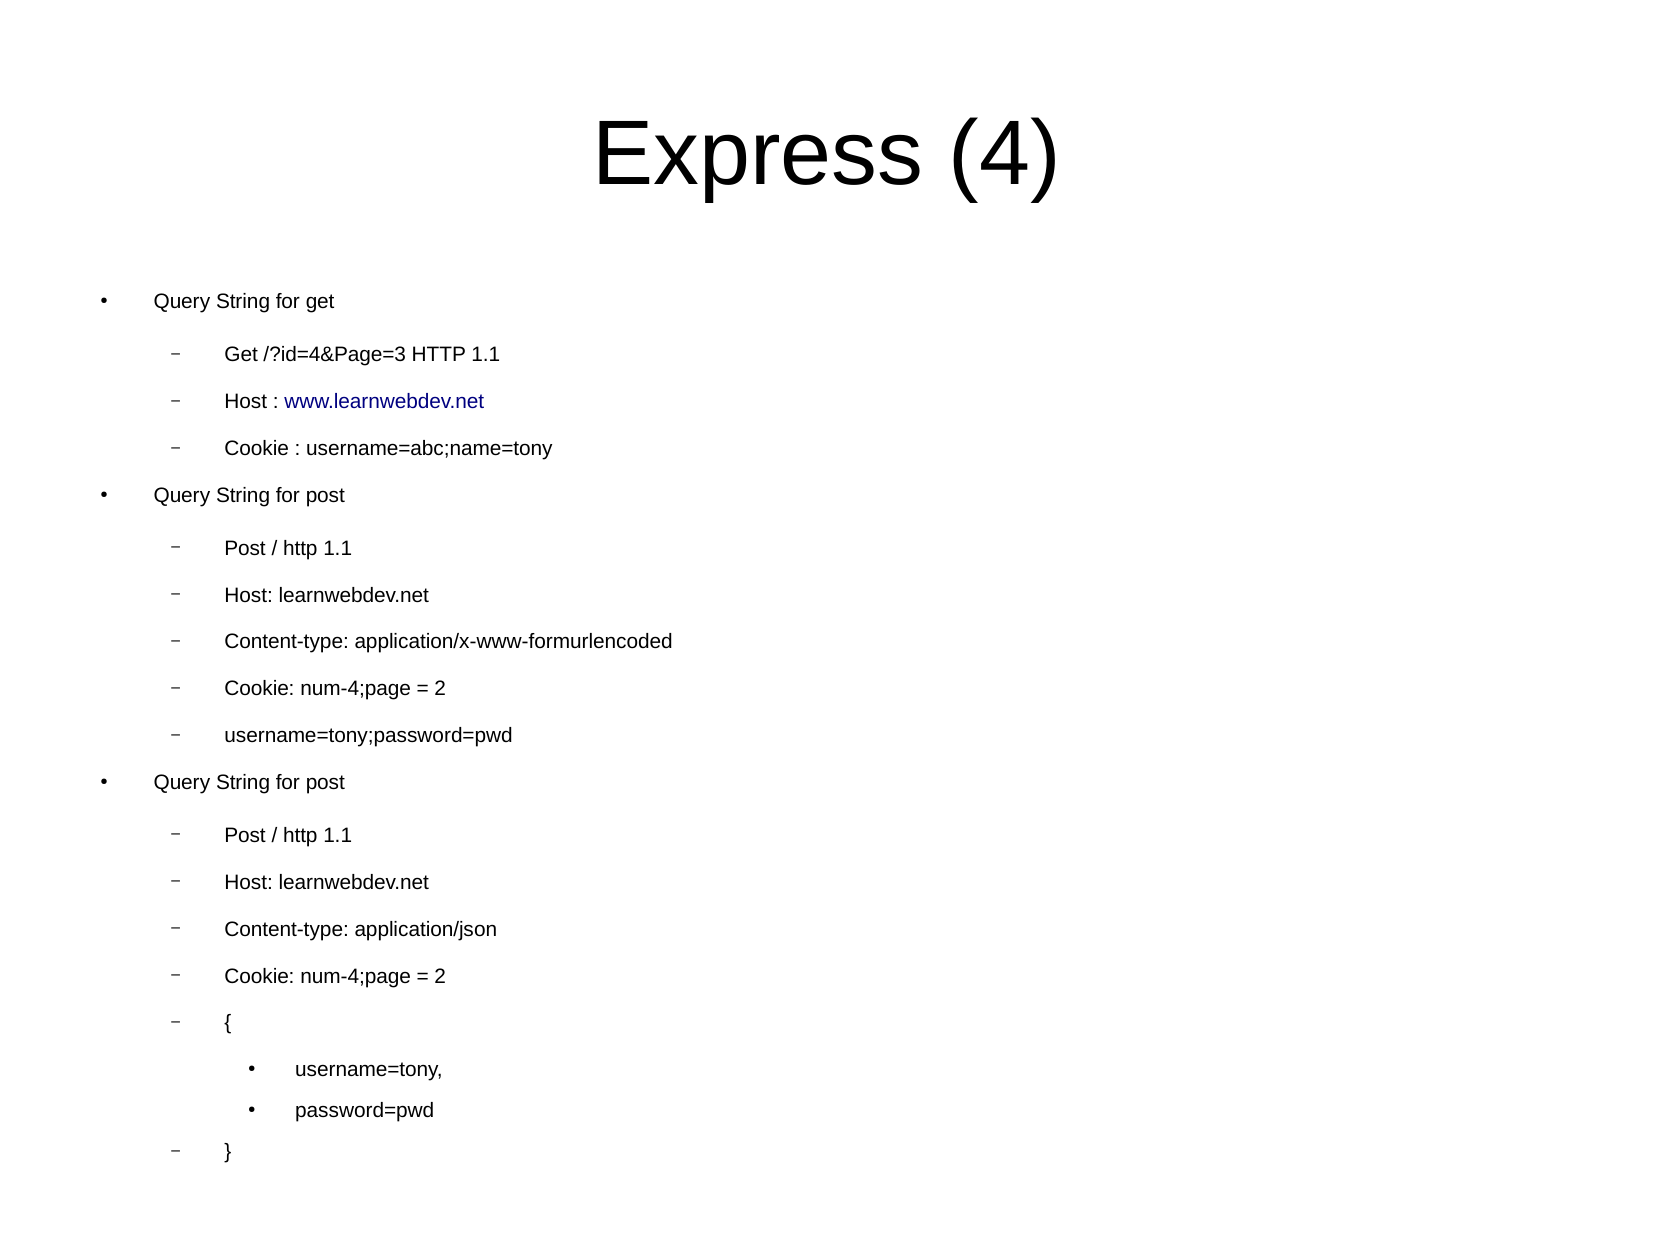

# Express (4)
Query String for get
Get /?id=4&Page=3 HTTP 1.1
Host : www.learnwebdev.net
Cookie : username=abc;name=tony
Query String for post
Post / http 1.1
Host: learnwebdev.net
Content-type: application/x-www-formurlencoded
Cookie: num-4;page = 2
username=tony;password=pwd
Query String for post
Post / http 1.1
Host: learnwebdev.net
Content-type: application/json
Cookie: num-4;page = 2
{
username=tony,
password=pwd
}